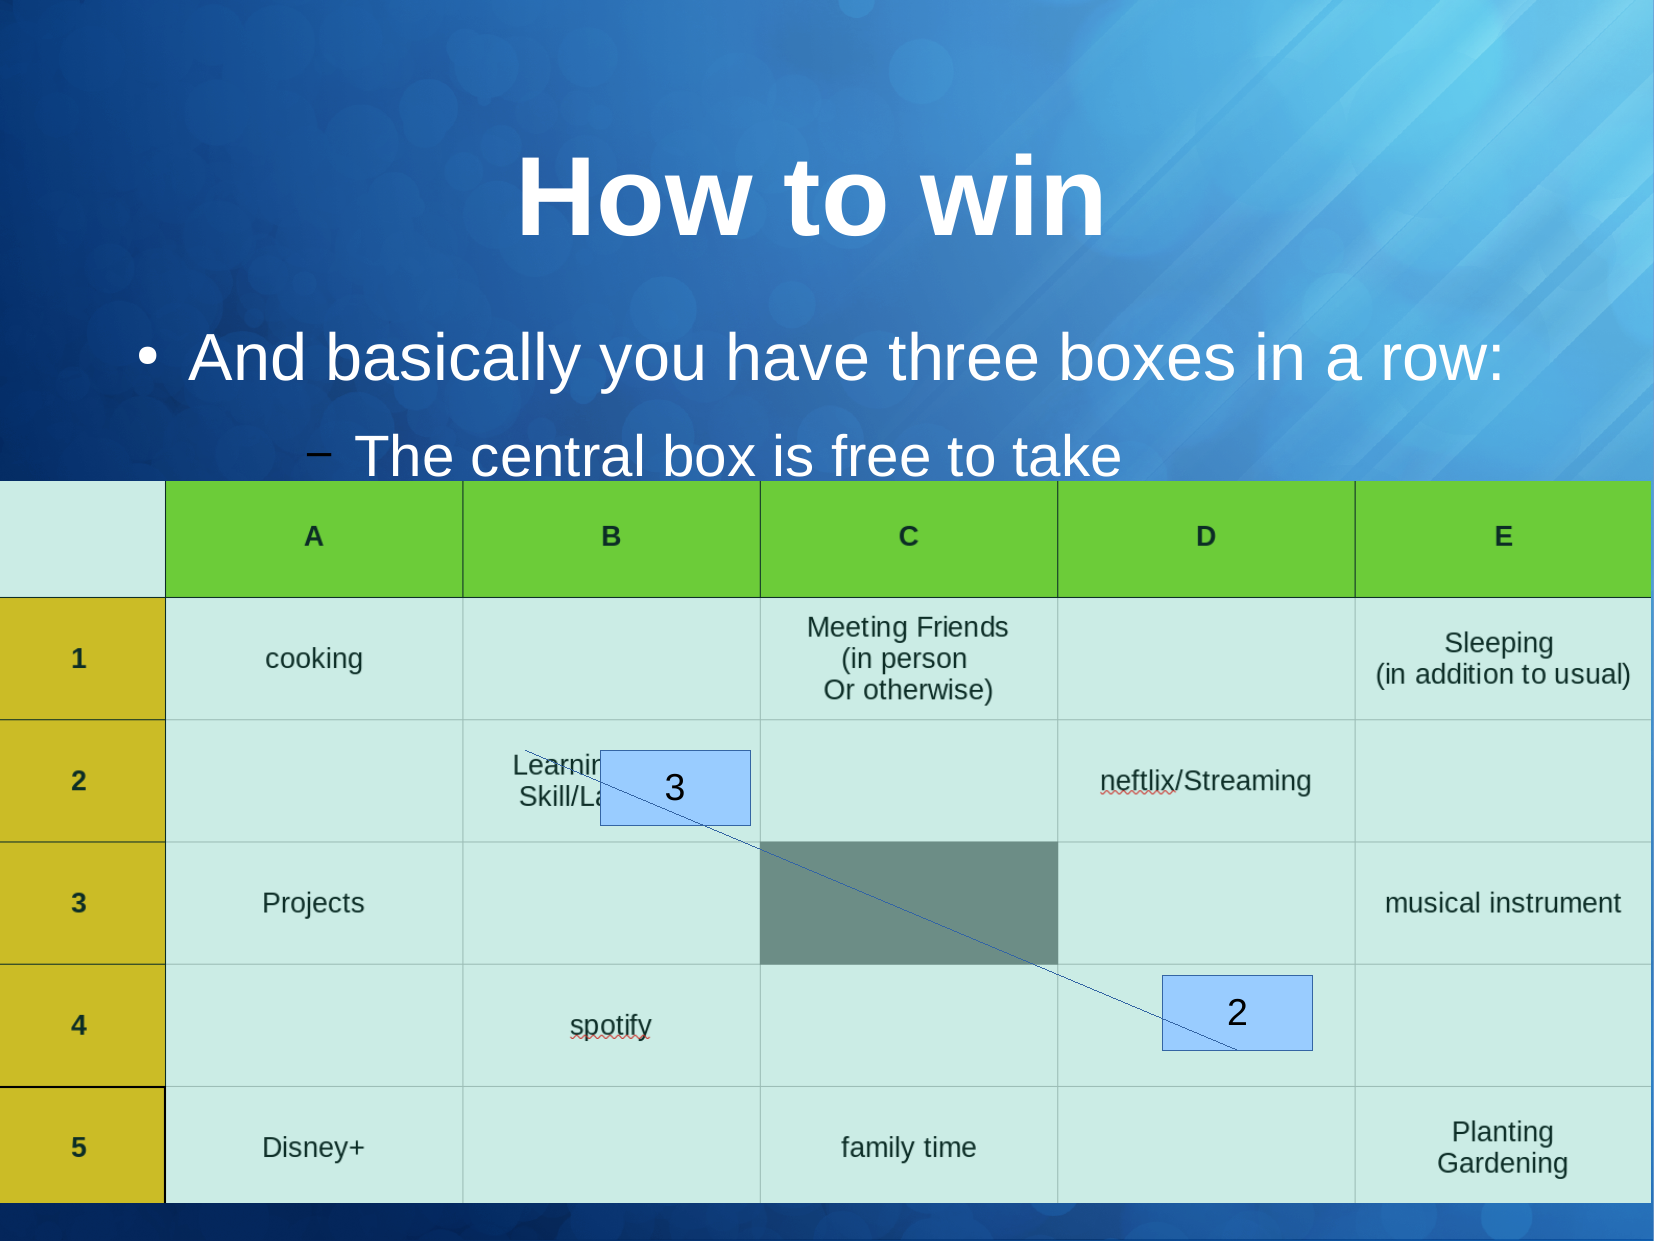

# How to win
And basically you have three boxes in a row:
The central box is free to take
3
2